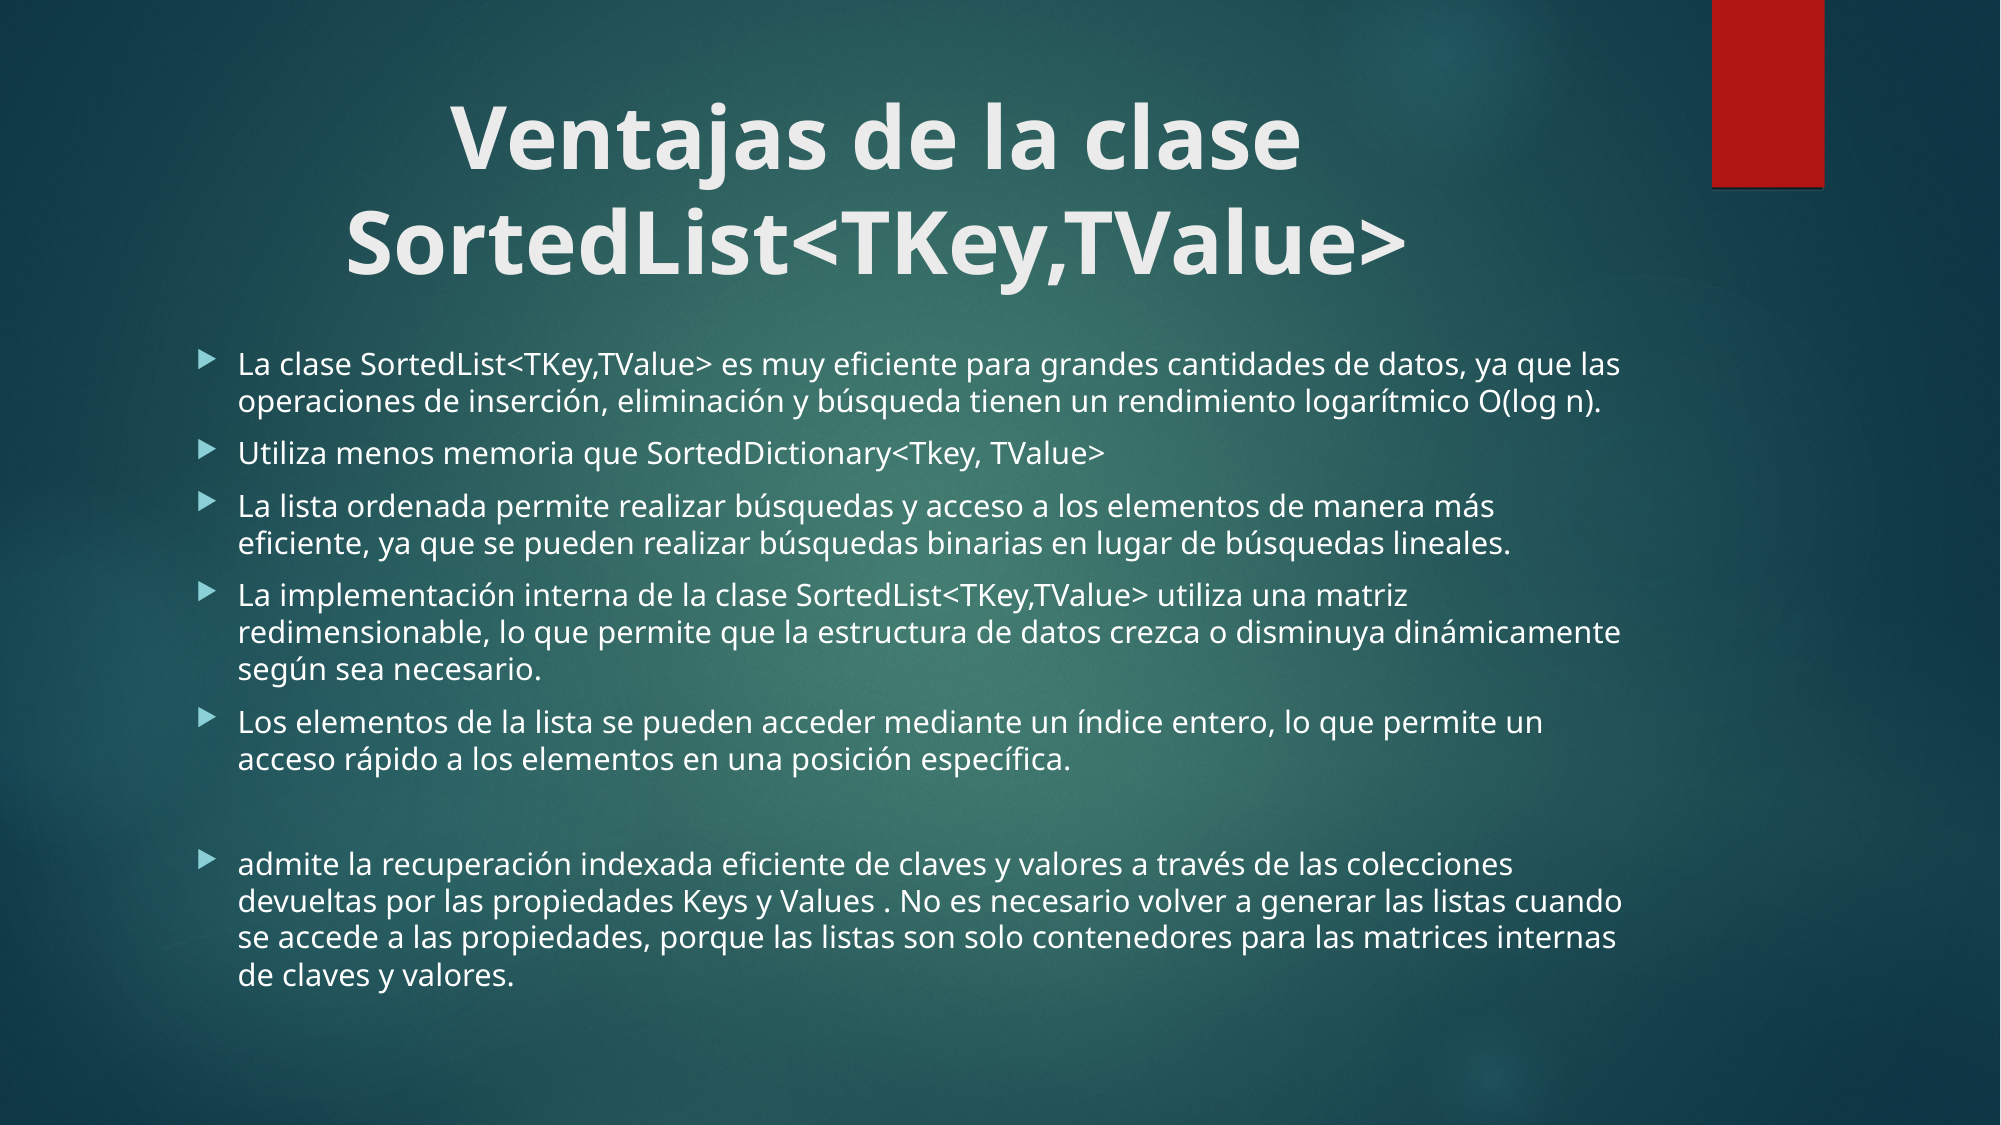

# Ventajas de la clase SortedList<TKey,TValue>
La clase SortedList<TKey,TValue> es muy eficiente para grandes cantidades de datos, ya que las operaciones de inserción, eliminación y búsqueda tienen un rendimiento logarítmico O(log n).
Utiliza menos memoria que SortedDictionary<Tkey, TValue>
La lista ordenada permite realizar búsquedas y acceso a los elementos de manera más eficiente, ya que se pueden realizar búsquedas binarias en lugar de búsquedas lineales.
La implementación interna de la clase SortedList<TKey,TValue> utiliza una matriz redimensionable, lo que permite que la estructura de datos crezca o disminuya dinámicamente según sea necesario.
Los elementos de la lista se pueden acceder mediante un índice entero, lo que permite un acceso rápido a los elementos en una posición específica.
admite la recuperación indexada eficiente de claves y valores a través de las colecciones devueltas por las propiedades Keys y Values . No es necesario volver a generar las listas cuando se accede a las propiedades, porque las listas son solo contenedores para las matrices internas de claves y valores.